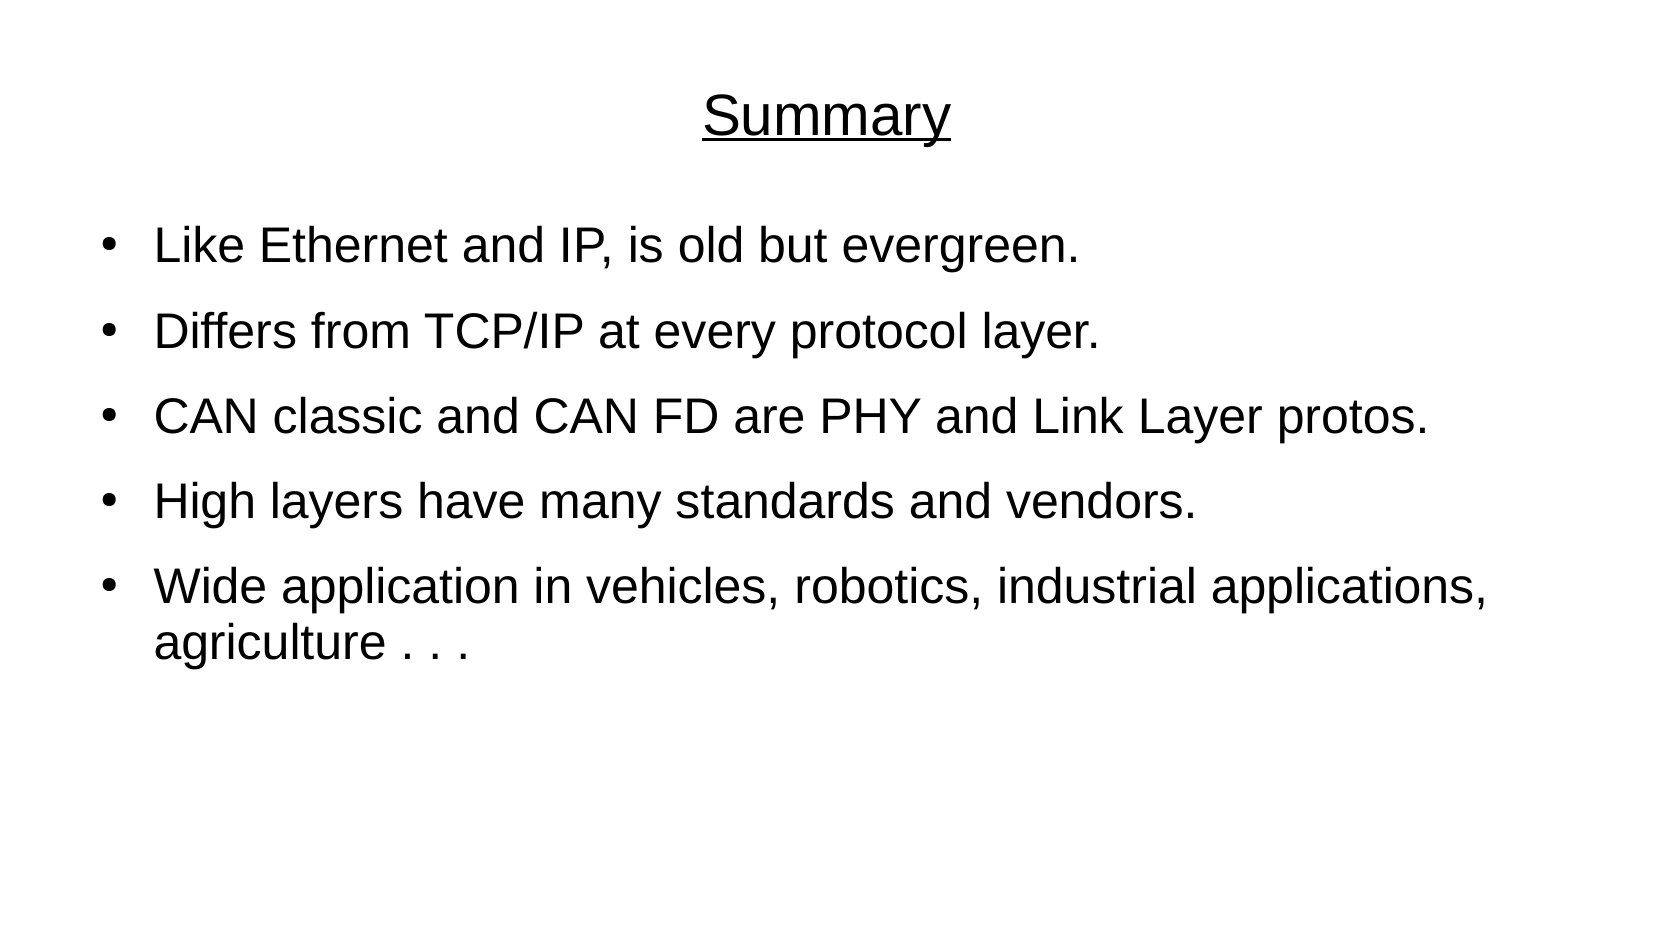

# Summary
Like Ethernet and IP, is old but evergreen.
Differs from TCP/IP at every protocol layer.
CAN classic and CAN FD are PHY and Link Layer protos.
High layers have many standards and vendors.
Wide application in vehicles, robotics, industrial applications, agriculture . . .